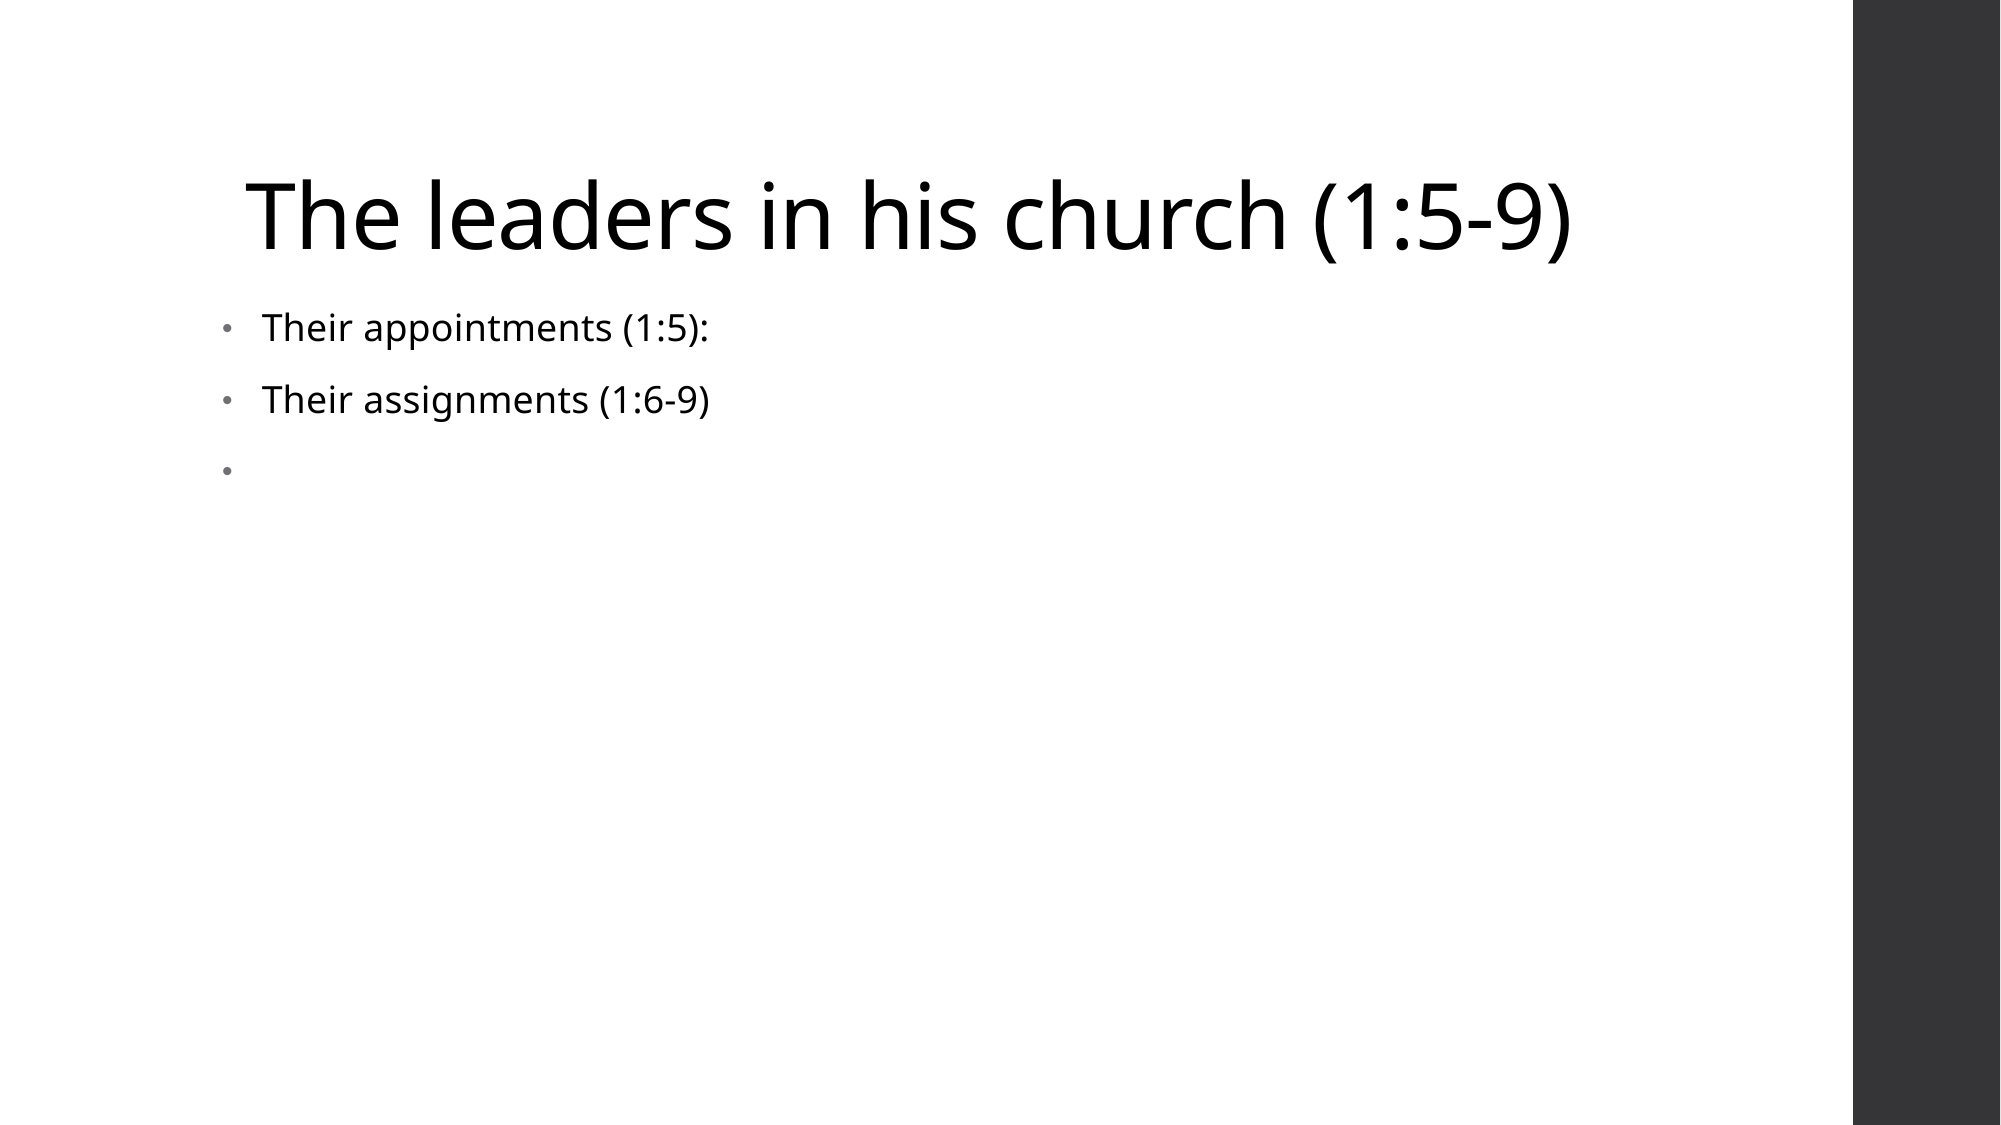

# The leaders in his church (1:5-9)
 Their appointments (1:5):
 Their assignments (1:6-9)